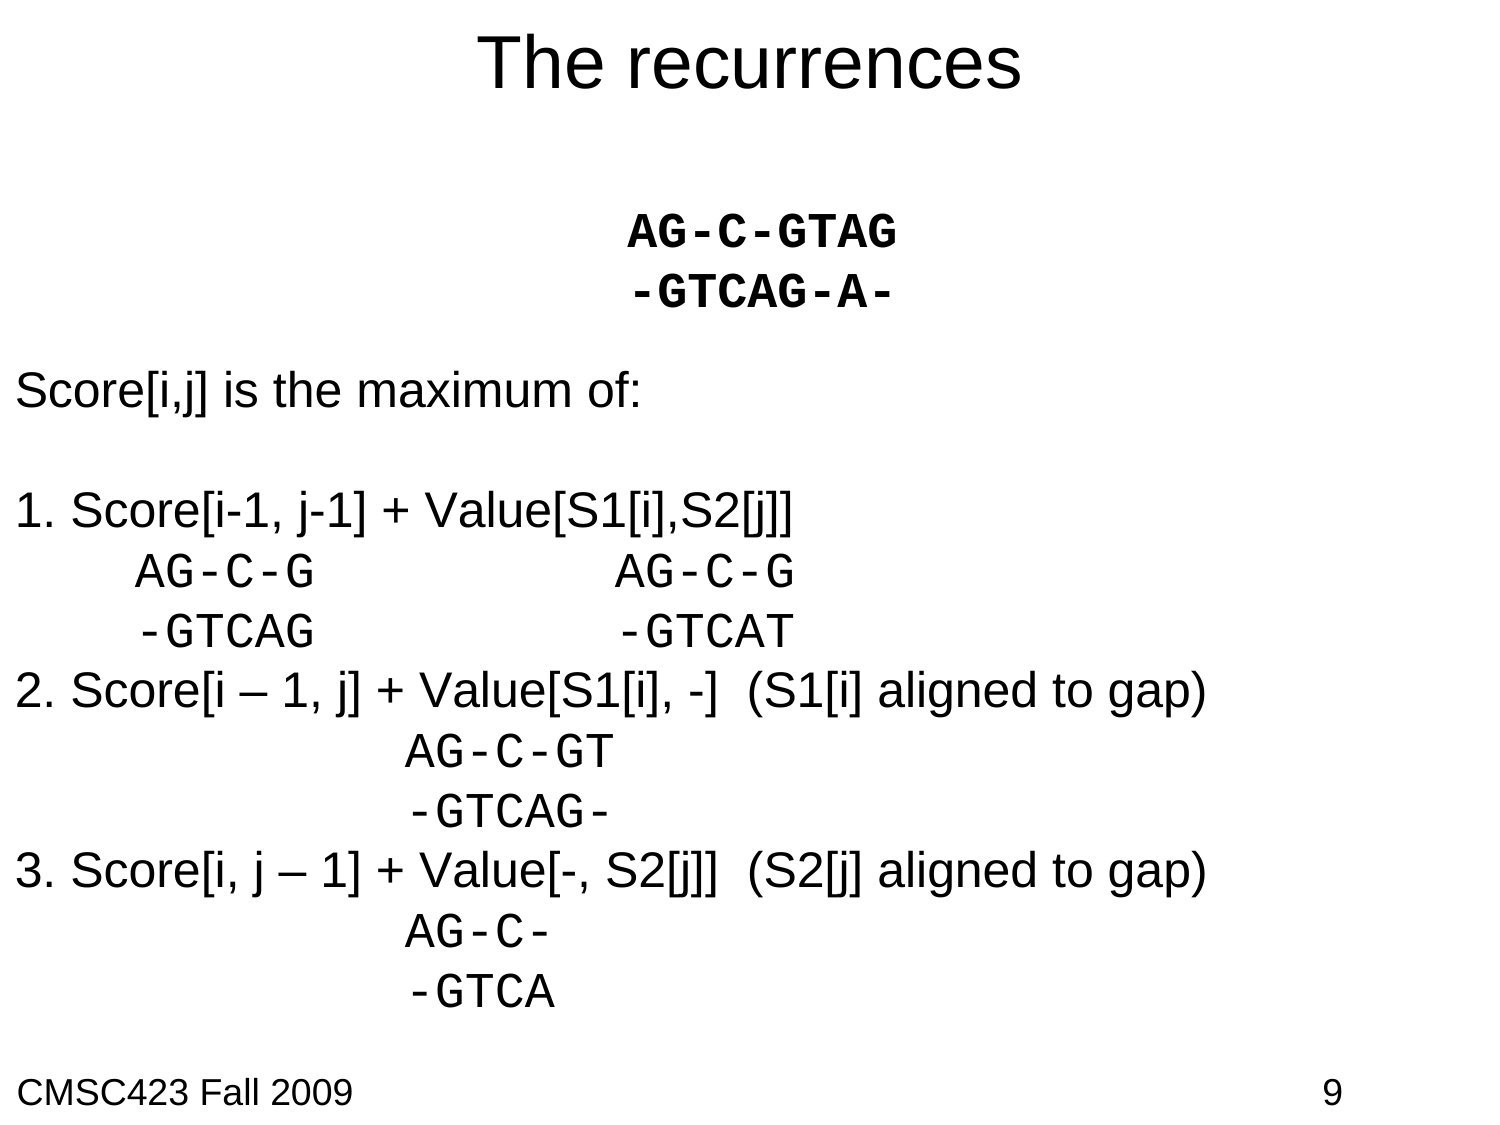

# The recurrences
AG-C-GTAG
-GTCAG-A-
Score[i,j] is the maximum of:
1. Score[i-1, j-1] + Value[S1[i],S2[j]]
 AG-C-G AG-C-G
 -GTCAG -GTCAT
2. Score[i – 1, j] + Value[S1[i], -] (S1[i] aligned to gap)
 AG-C-GT
 -GTCAG-
3. Score[i, j – 1] + Value[-, S2[j]] (S2[j] aligned to gap)
 AG-C-
 -GTCA
CMSC423 Fall 2009
9